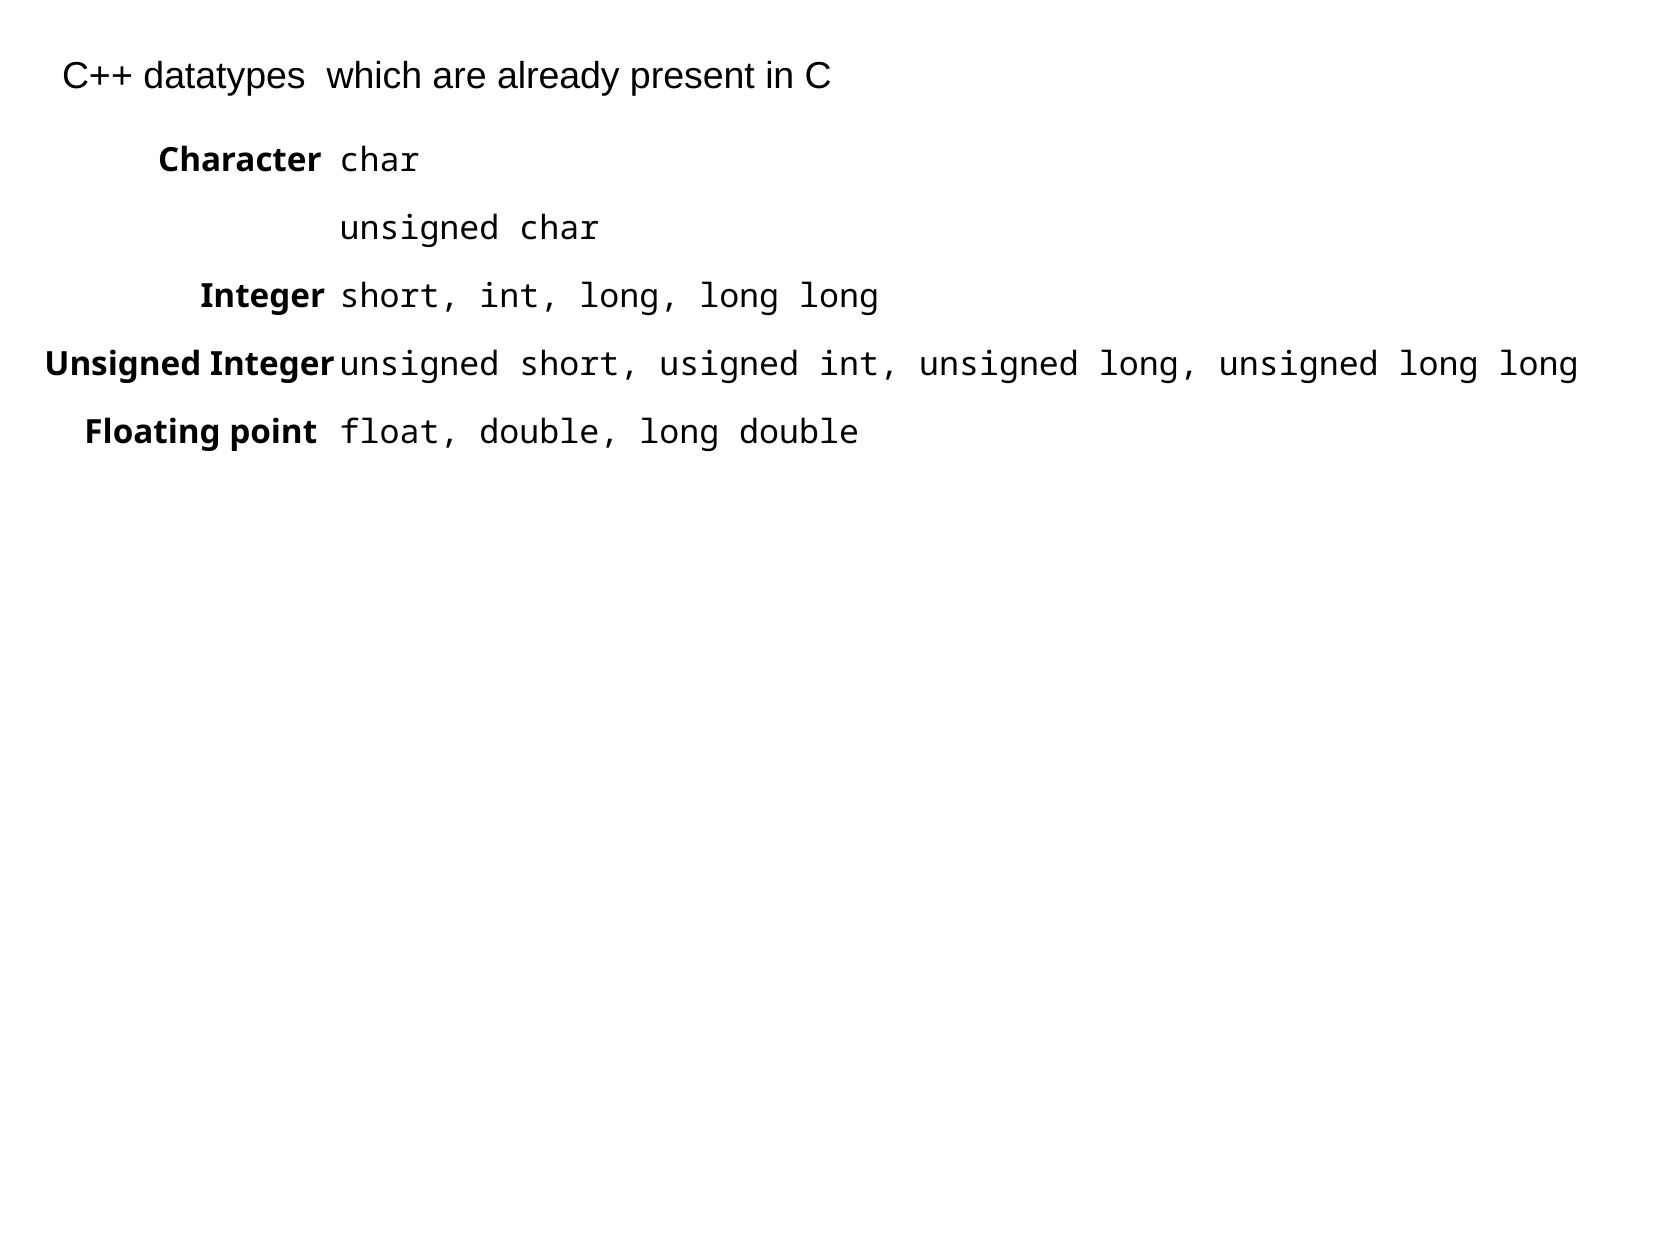

C++ datatypes which are already present in C
	 Character	char
				unsigned char
		 Integer	short, int, long, long long
Unsigned Integer	unsigned short, usigned int, unsigned long, unsigned long long
 Floating point	float, double, long double